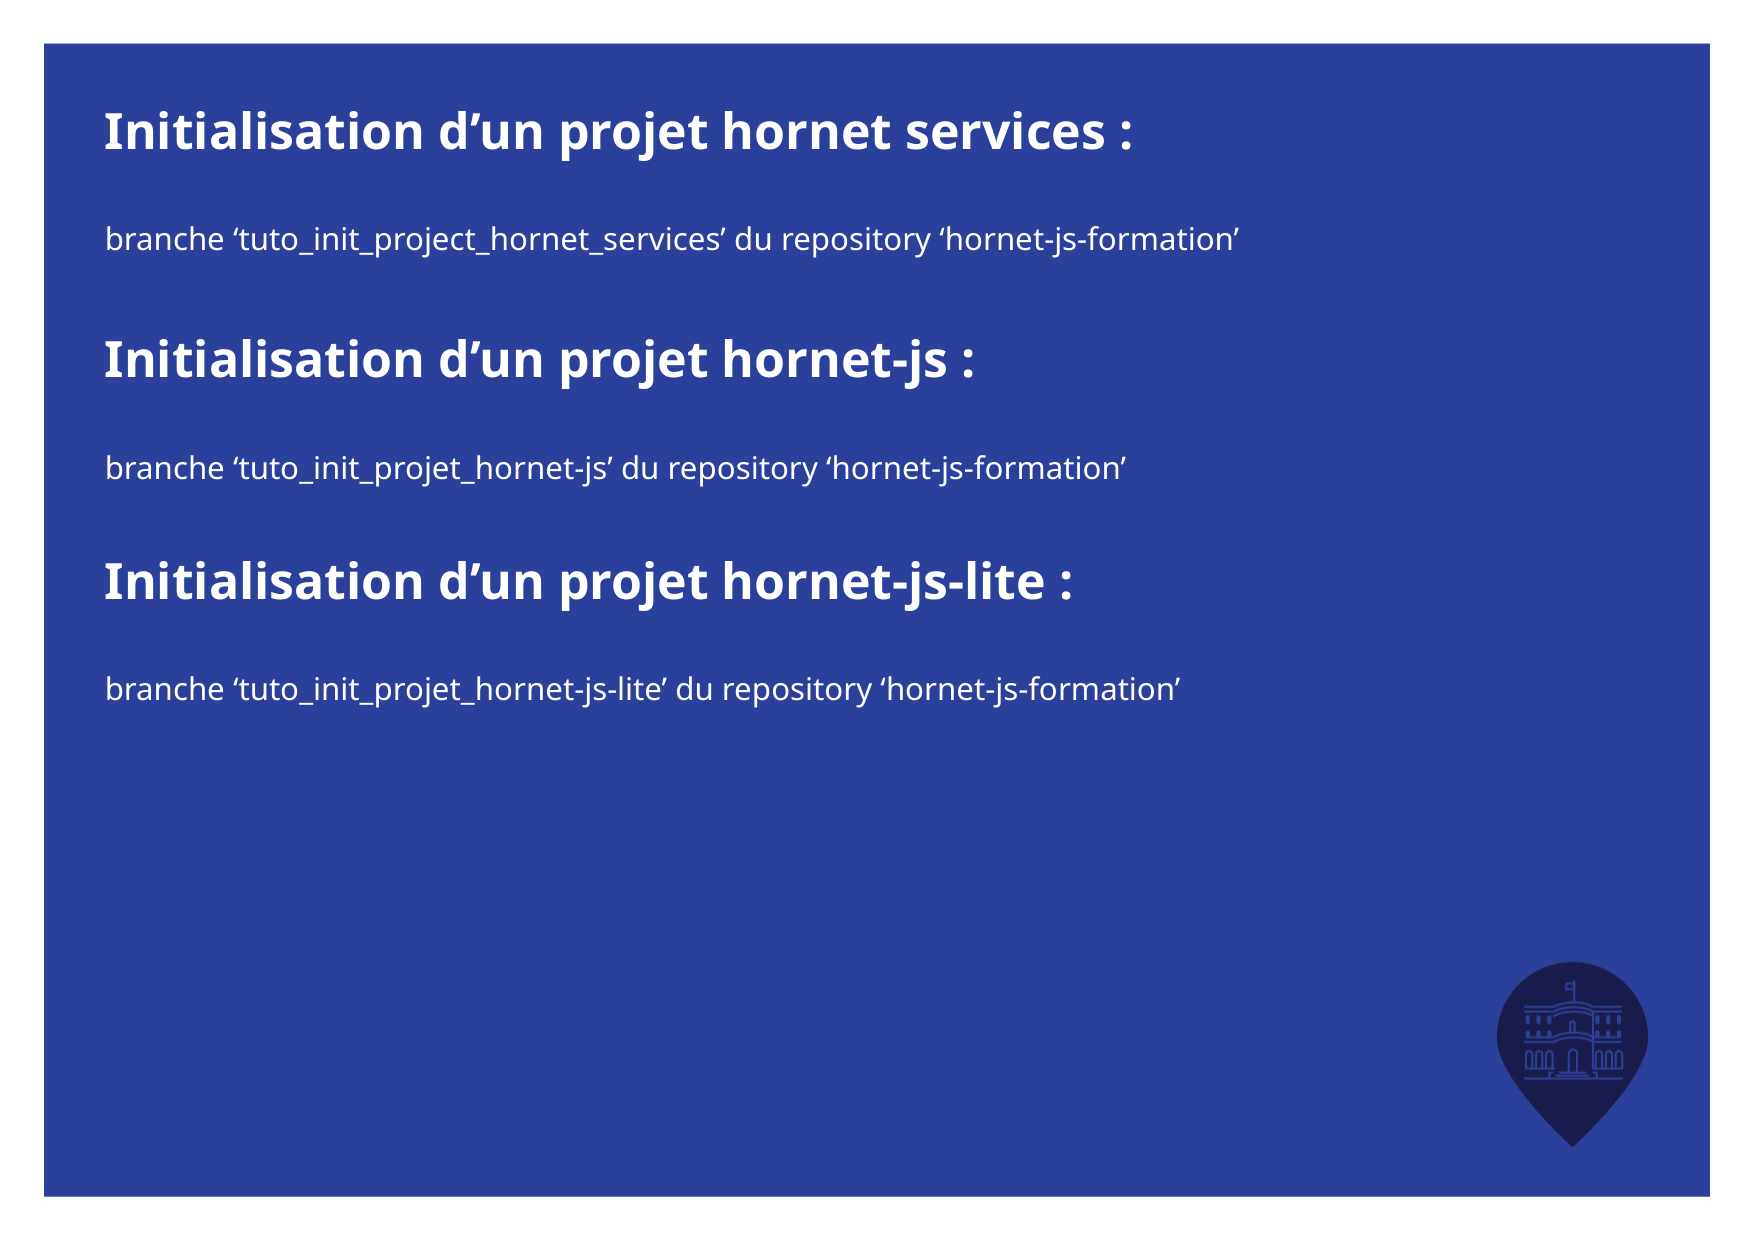

# Initialisation d’un projet hornet services : branche ‘tuto_init_project_hornet_services’ du repository ‘hornet-js-formation’
Initialisation d’un projet hornet-js :
branche ‘tuto_init_projet_hornet-js’ du repository ‘hornet-js-formation’
Initialisation d’un projet hornet-js-lite :
branche ‘tuto_init_projet_hornet-js-lite’ du repository ‘hornet-js-formation’